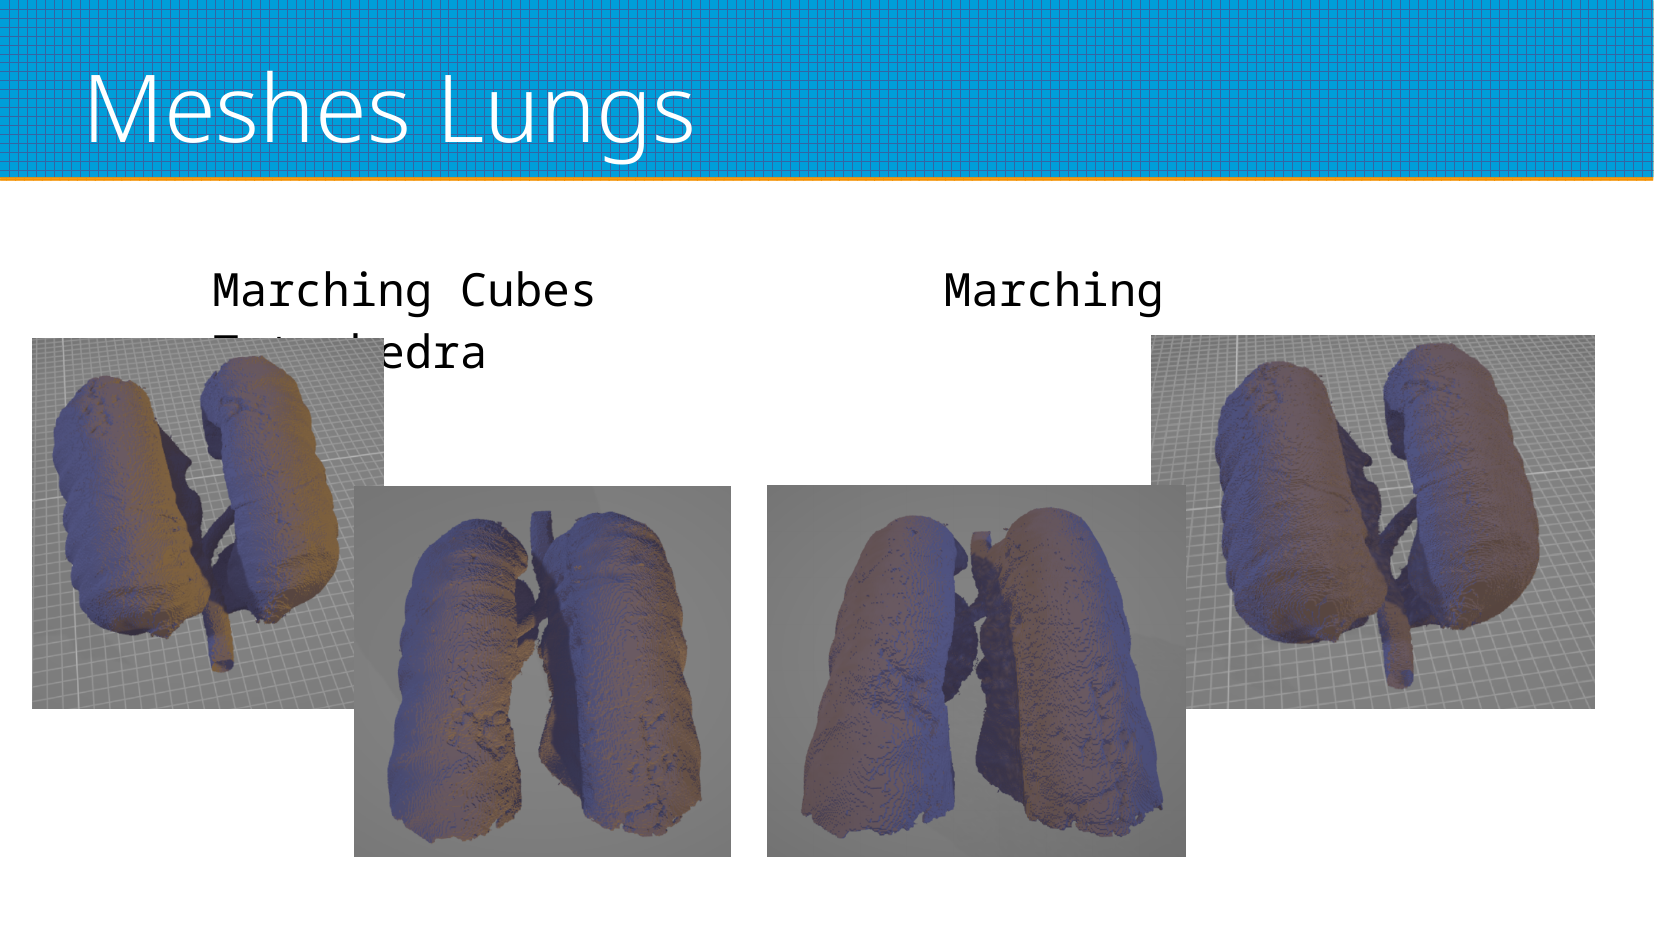

# Meshes Lungs
Marching Cubes Marching Tetrahedra